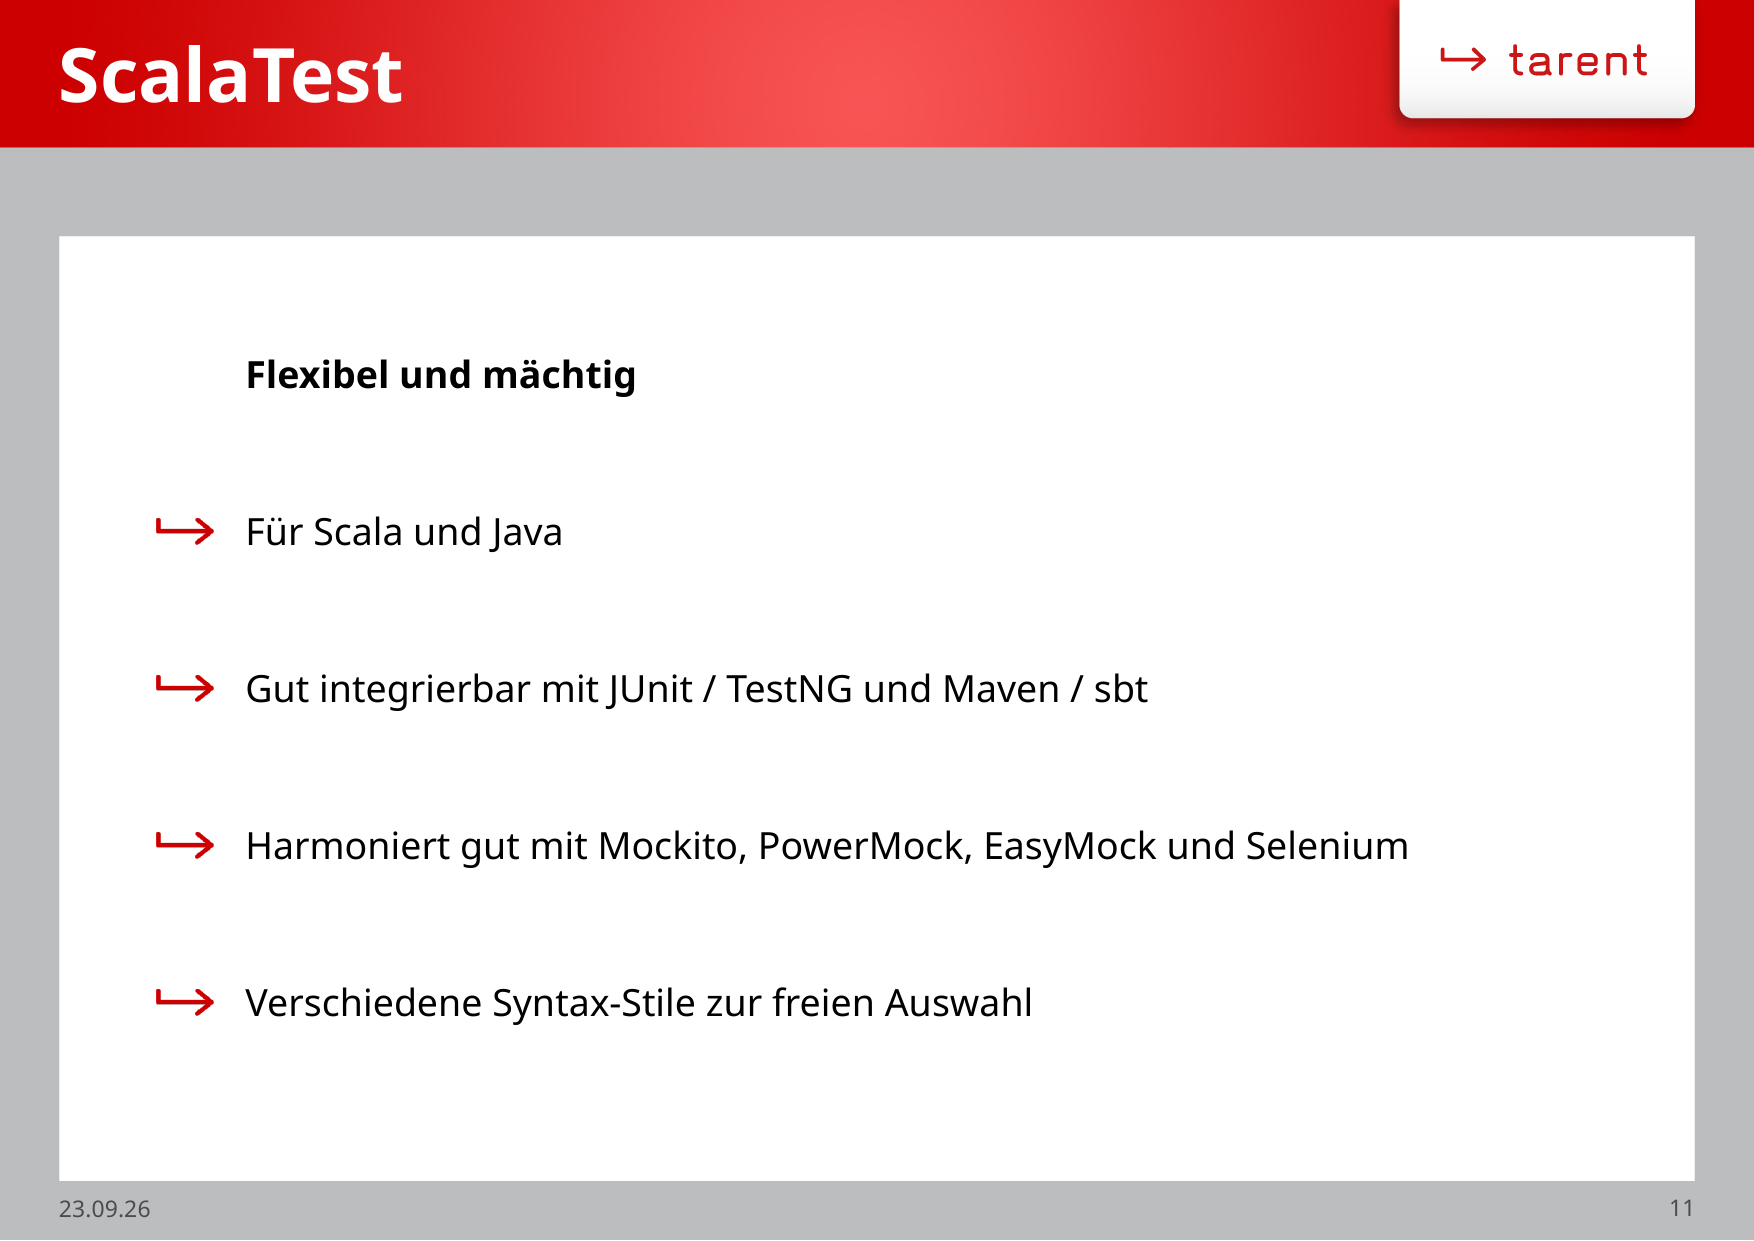

# ScalaTest
Flexibel und mächtig
Für Scala und Java
Gut integrierbar mit JUnit / TestNG und Maven / sbt
Harmoniert gut mit Mockito, PowerMock, EasyMock und Selenium
Verschiedene Syntax-Stile zur freien Auswahl